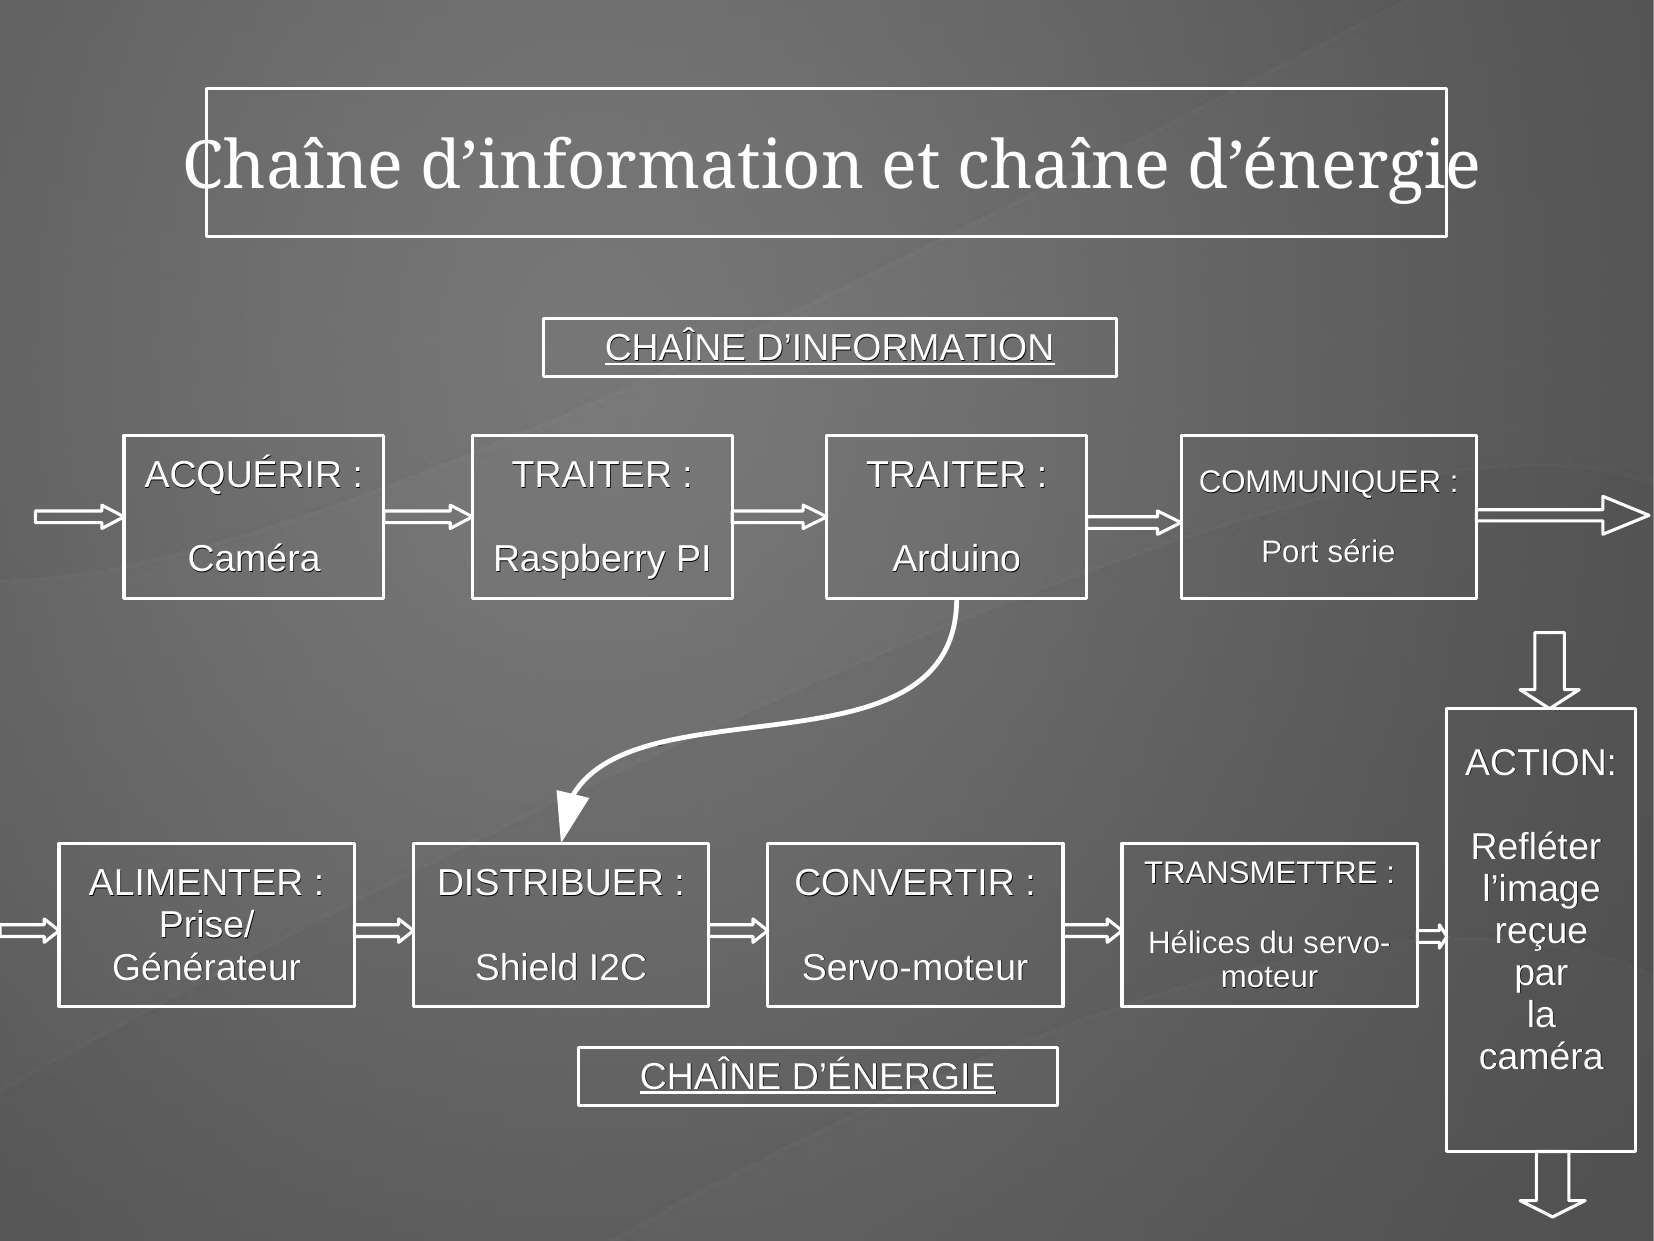

# Chaîne d’information et chaîne d’énergie
CHAÎNE D’INFORMATION
ACQUÉRIR :
Caméra
TRAITER :
Raspberry PI
TRAITER :
Arduino
COMMUNIQUER :
Port série
ACTION:
Refléter
l’image
reçue par
la caméra
ALIMENTER :
Prise/
Générateur
DISTRIBUER :
Shield I2C
CONVERTIR :
Servo-moteur
TRANSMETTRE :
Hélices du servo-
moteur
CHAÎNE D’ÉNERGIE